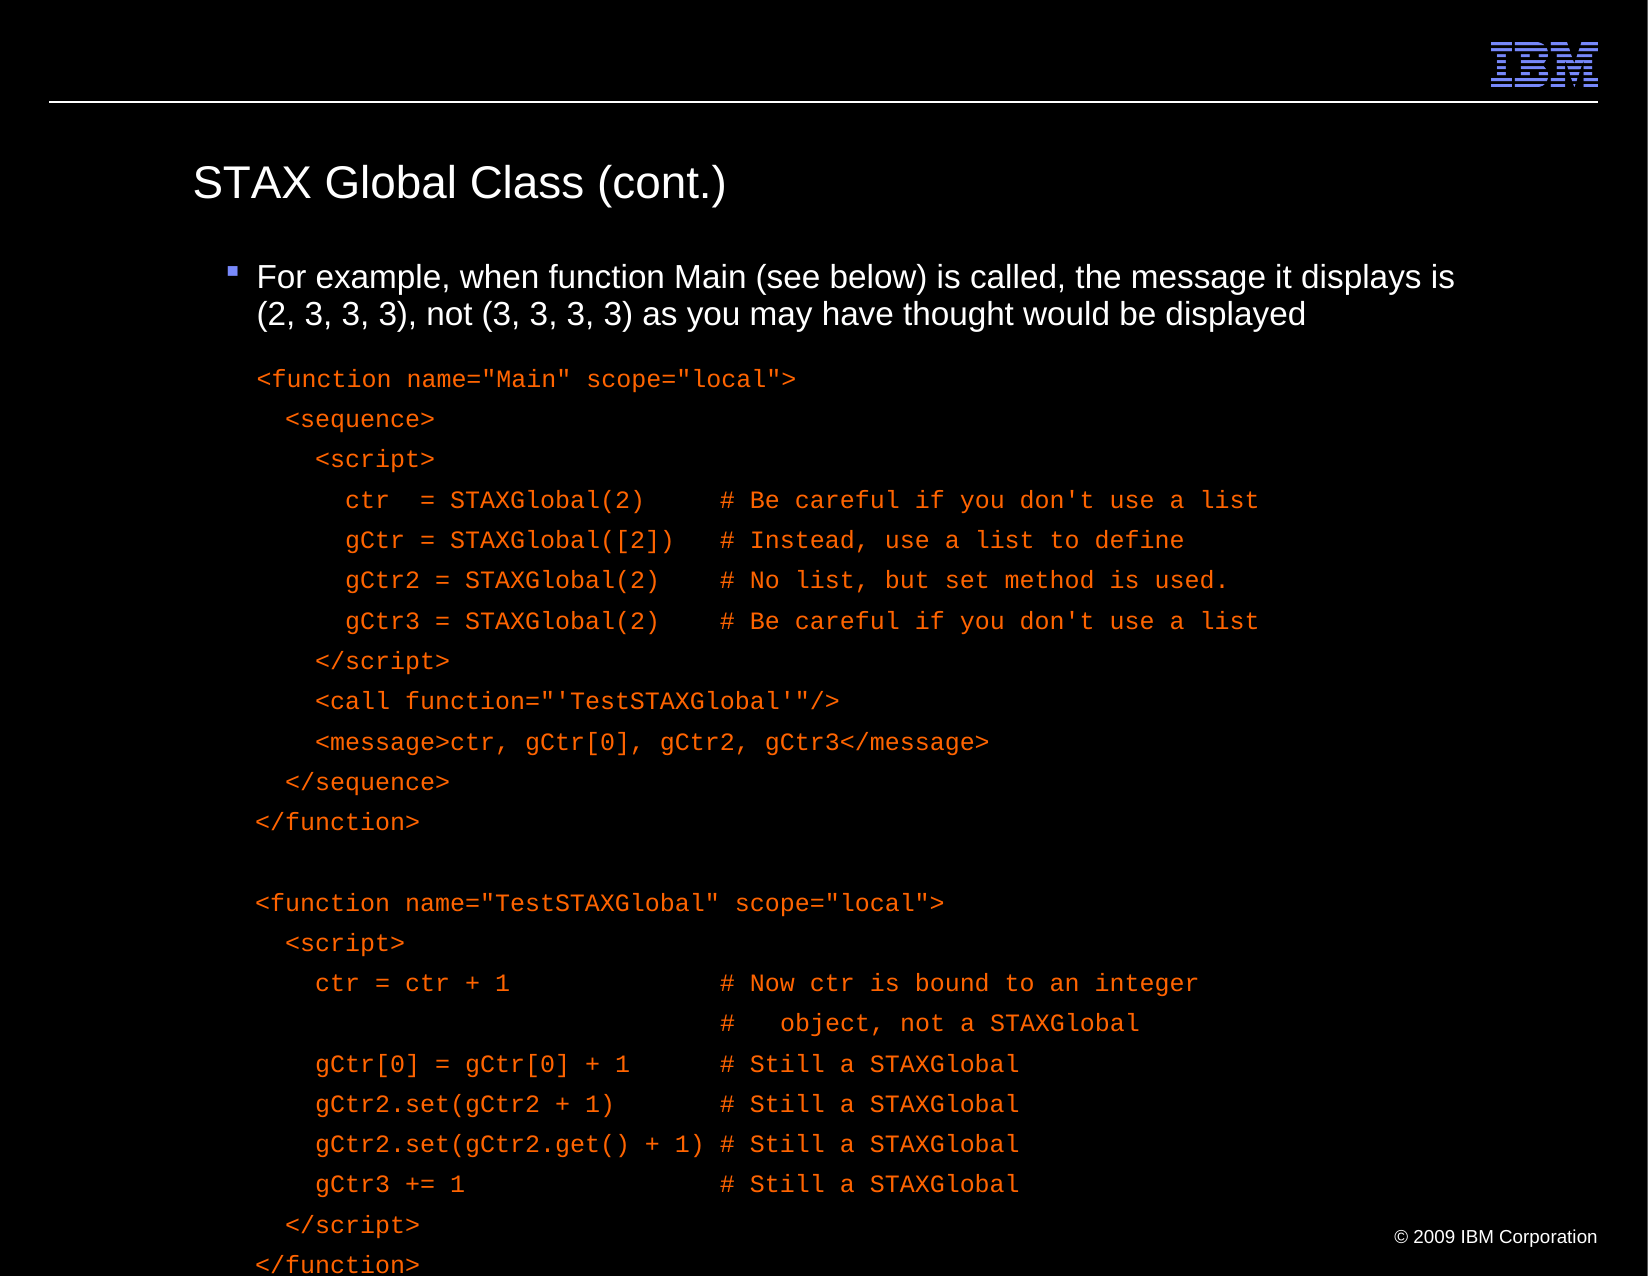

STAX Global Class (cont.)
# For example, when function Main (see below) is called, the message it displays is (2, 3, 3, 3), not (3, 3, 3, 3) as you may have thought would be displayed <function name="Main" scope="local">
 <sequence>
 <script>
 ctr = STAXGlobal(2) # Be careful if you don't use a list
 gCtr = STAXGlobal([2]) # Instead, use a list to define
 gCtr2 = STAXGlobal(2) # No list, but set method is used.
 gCtr3 = STAXGlobal(2) # Be careful if you don't use a list
 </script>
 <call function="'TestSTAXGlobal'"/>
 <message>ctr, gCtr[0], gCtr2, gCtr3</message>
 </sequence>
 </function>
 <function name="TestSTAXGlobal" scope="local">
 <script>
 ctr = ctr + 1 # Now ctr is bound to an integer
 # object, not a STAXGlobal
 gCtr[0] = gCtr[0] + 1 # Still a STAXGlobal
 gCtr2.set(gCtr2 + 1) # Still a STAXGlobal
 gCtr2.set(gCtr2.get() + 1) # Still a STAXGlobal
 gCtr3 += 1 # Still a STAXGlobal
 </script>
 </function>